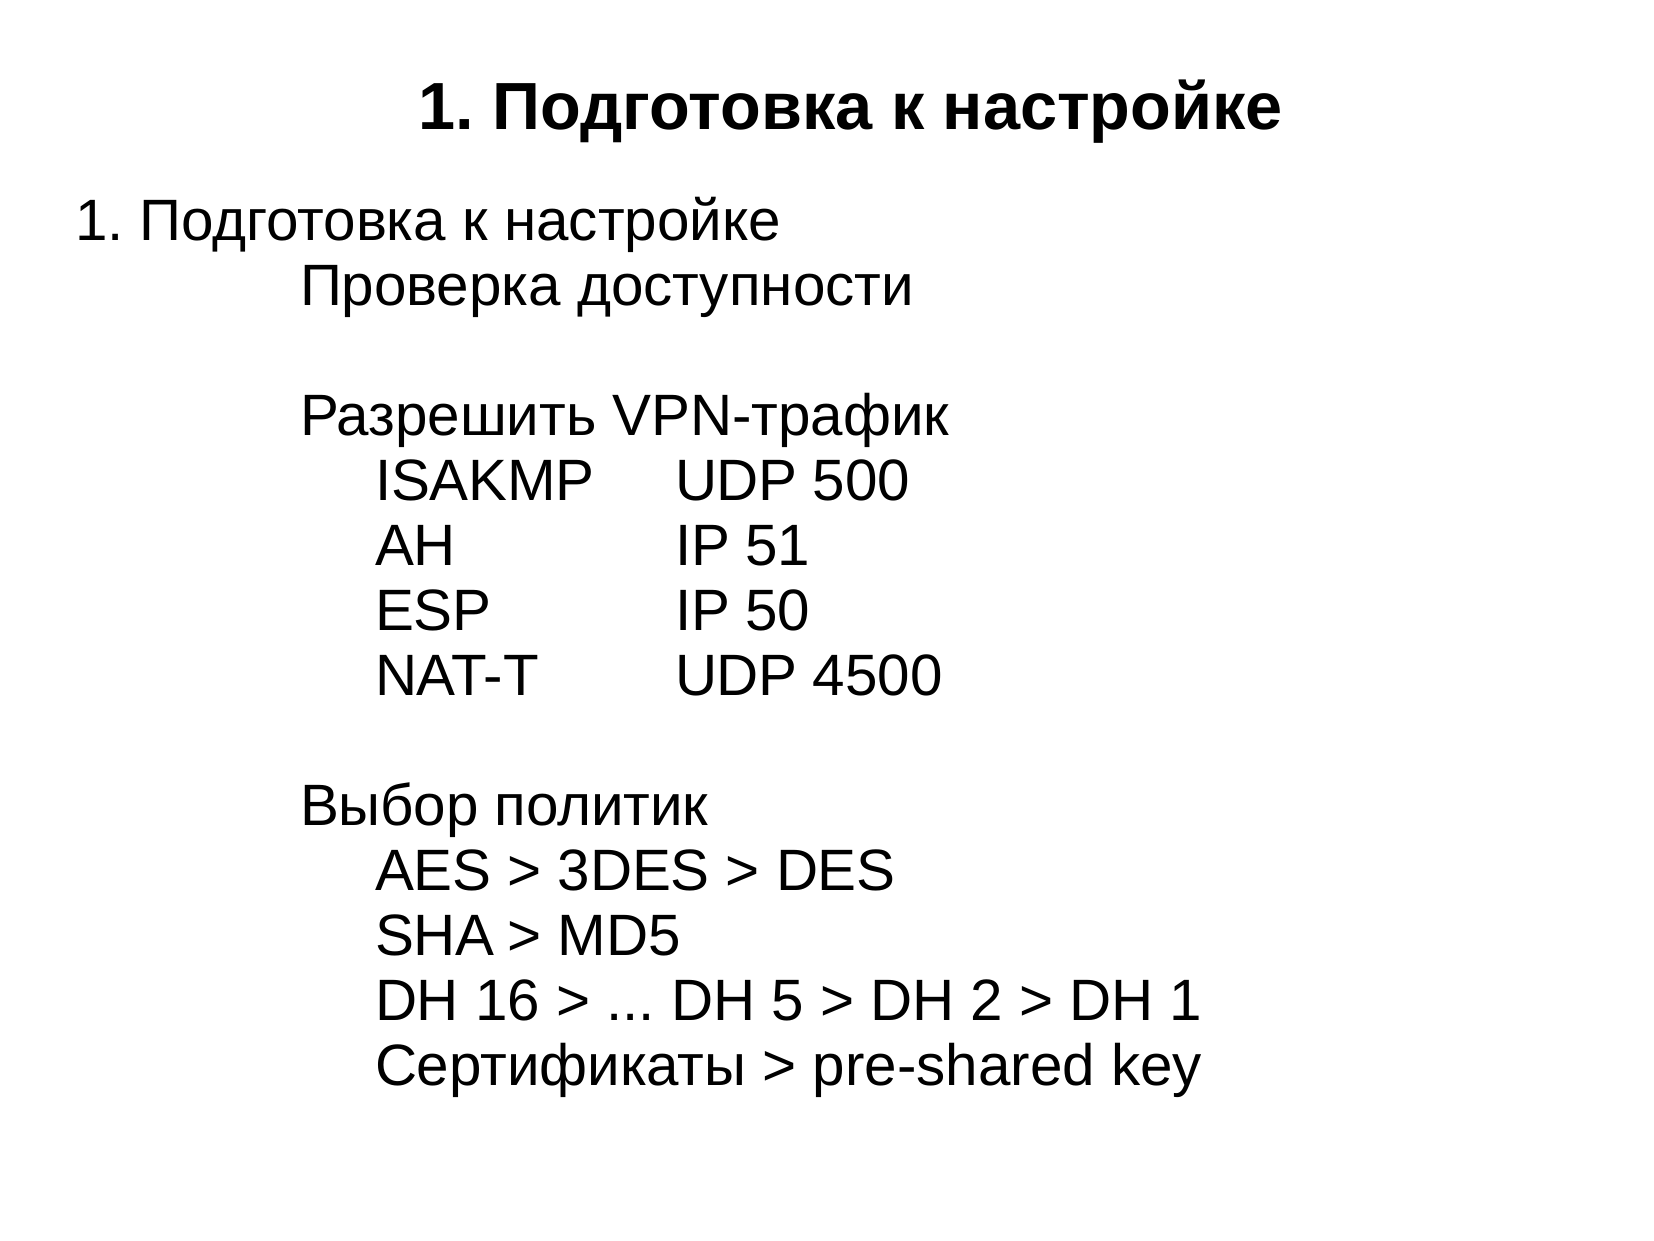

1. Подготовка к настройке
# 1. Подготовка к настройке
 			Проверка доступности
 			Разрешить VPN-трафик
 				ISAKMP 	UDP 500
 				AH			IP 51
 				ESP			IP 50
 				NAT-T		UDP 4500
 			Выбор политик
 				AES > 3DES > DES
 				SHA > MD5
 				DH 16 > ... DH 5 > DH 2 > DH 1
 				Сертификаты > pre-shared key